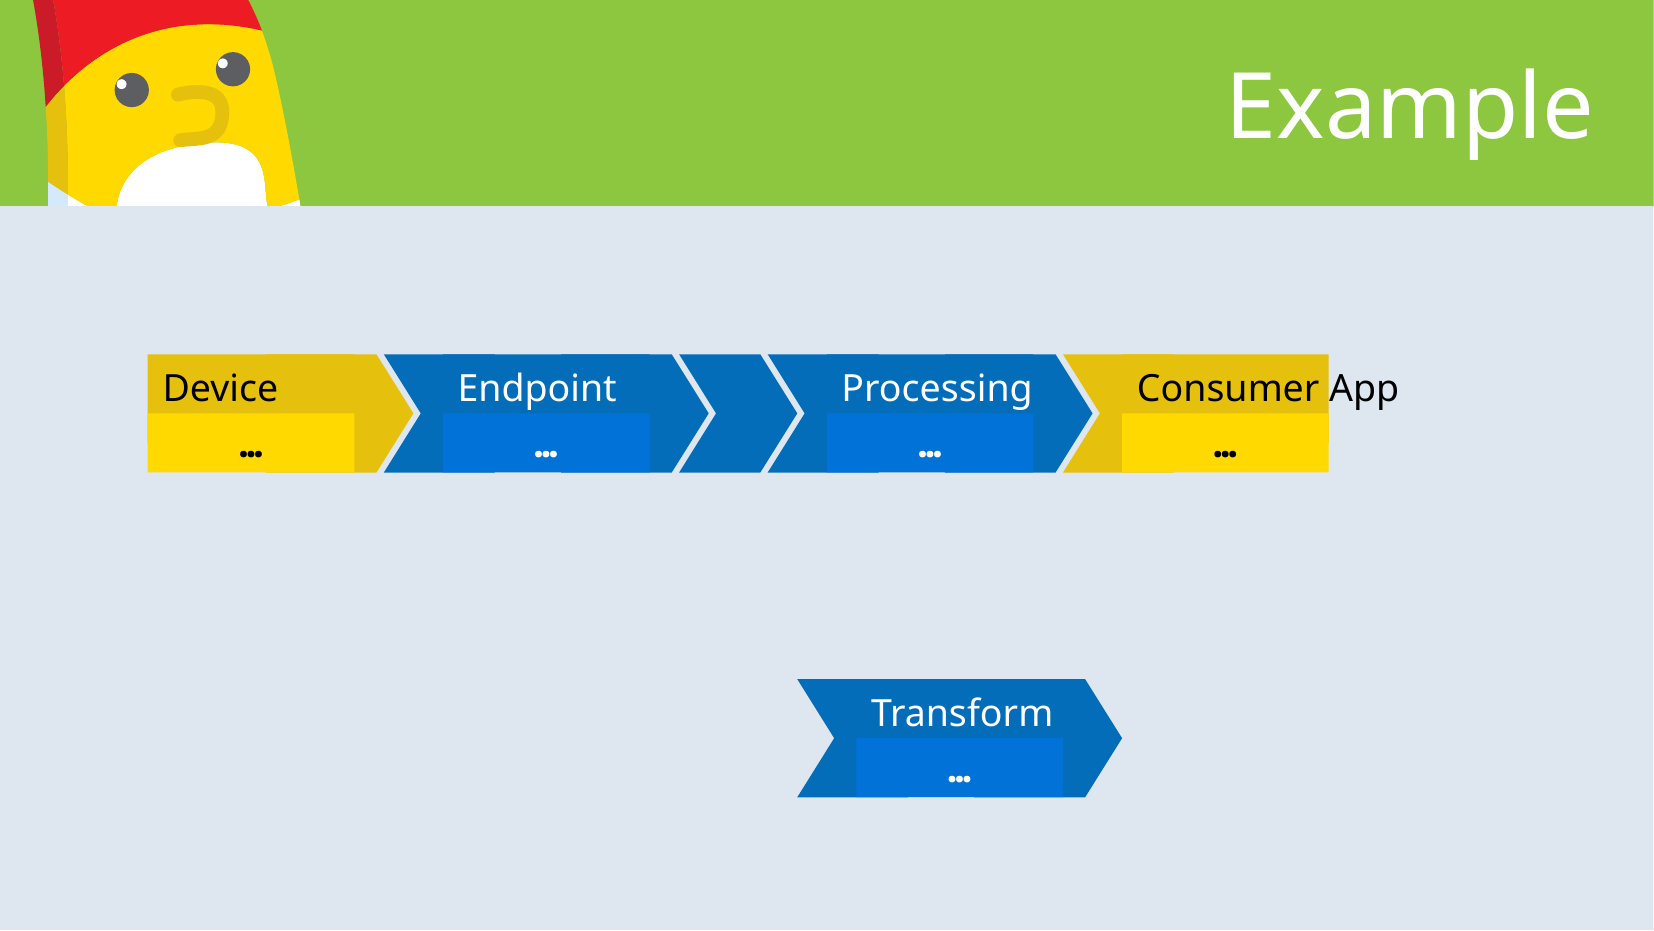

# Example
Device
…
Endpoint
…
Processing
…
Consumer App
…
Transform
…